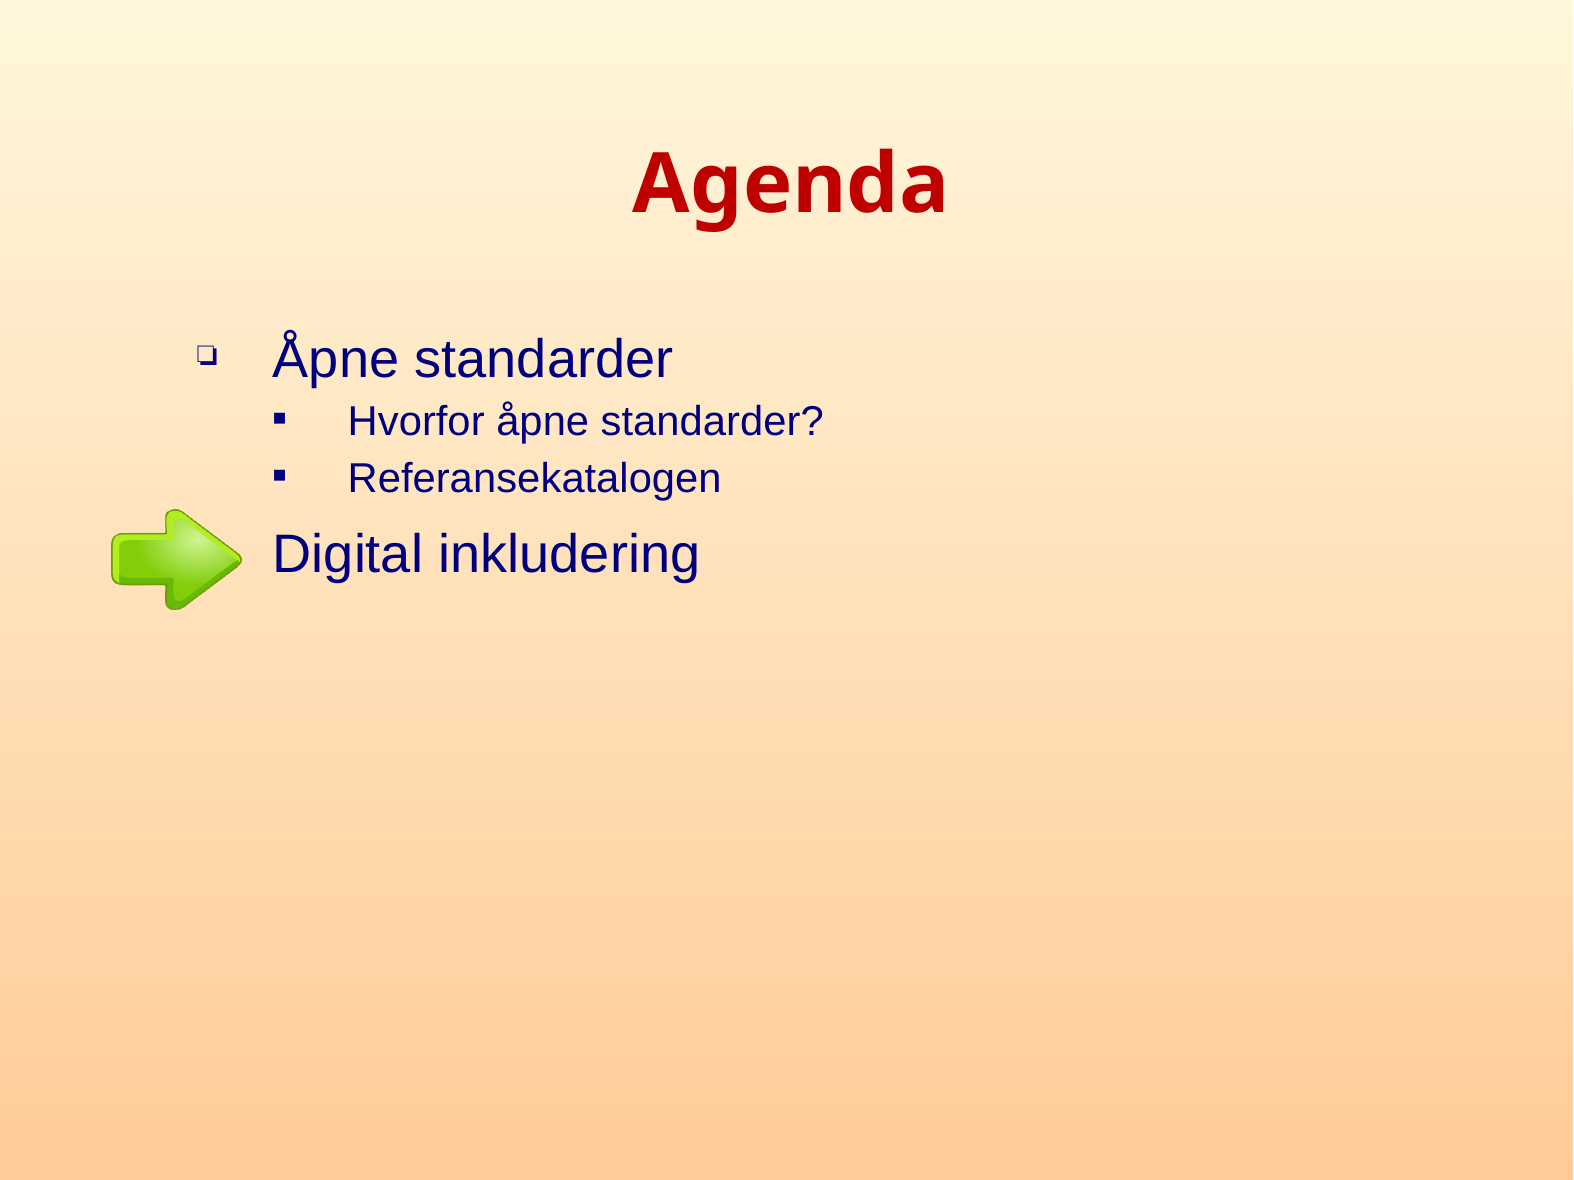

# Agenda
Åpne standarder
Hvorfor åpne standarder?
Referansekatalogen
Digital inkludering